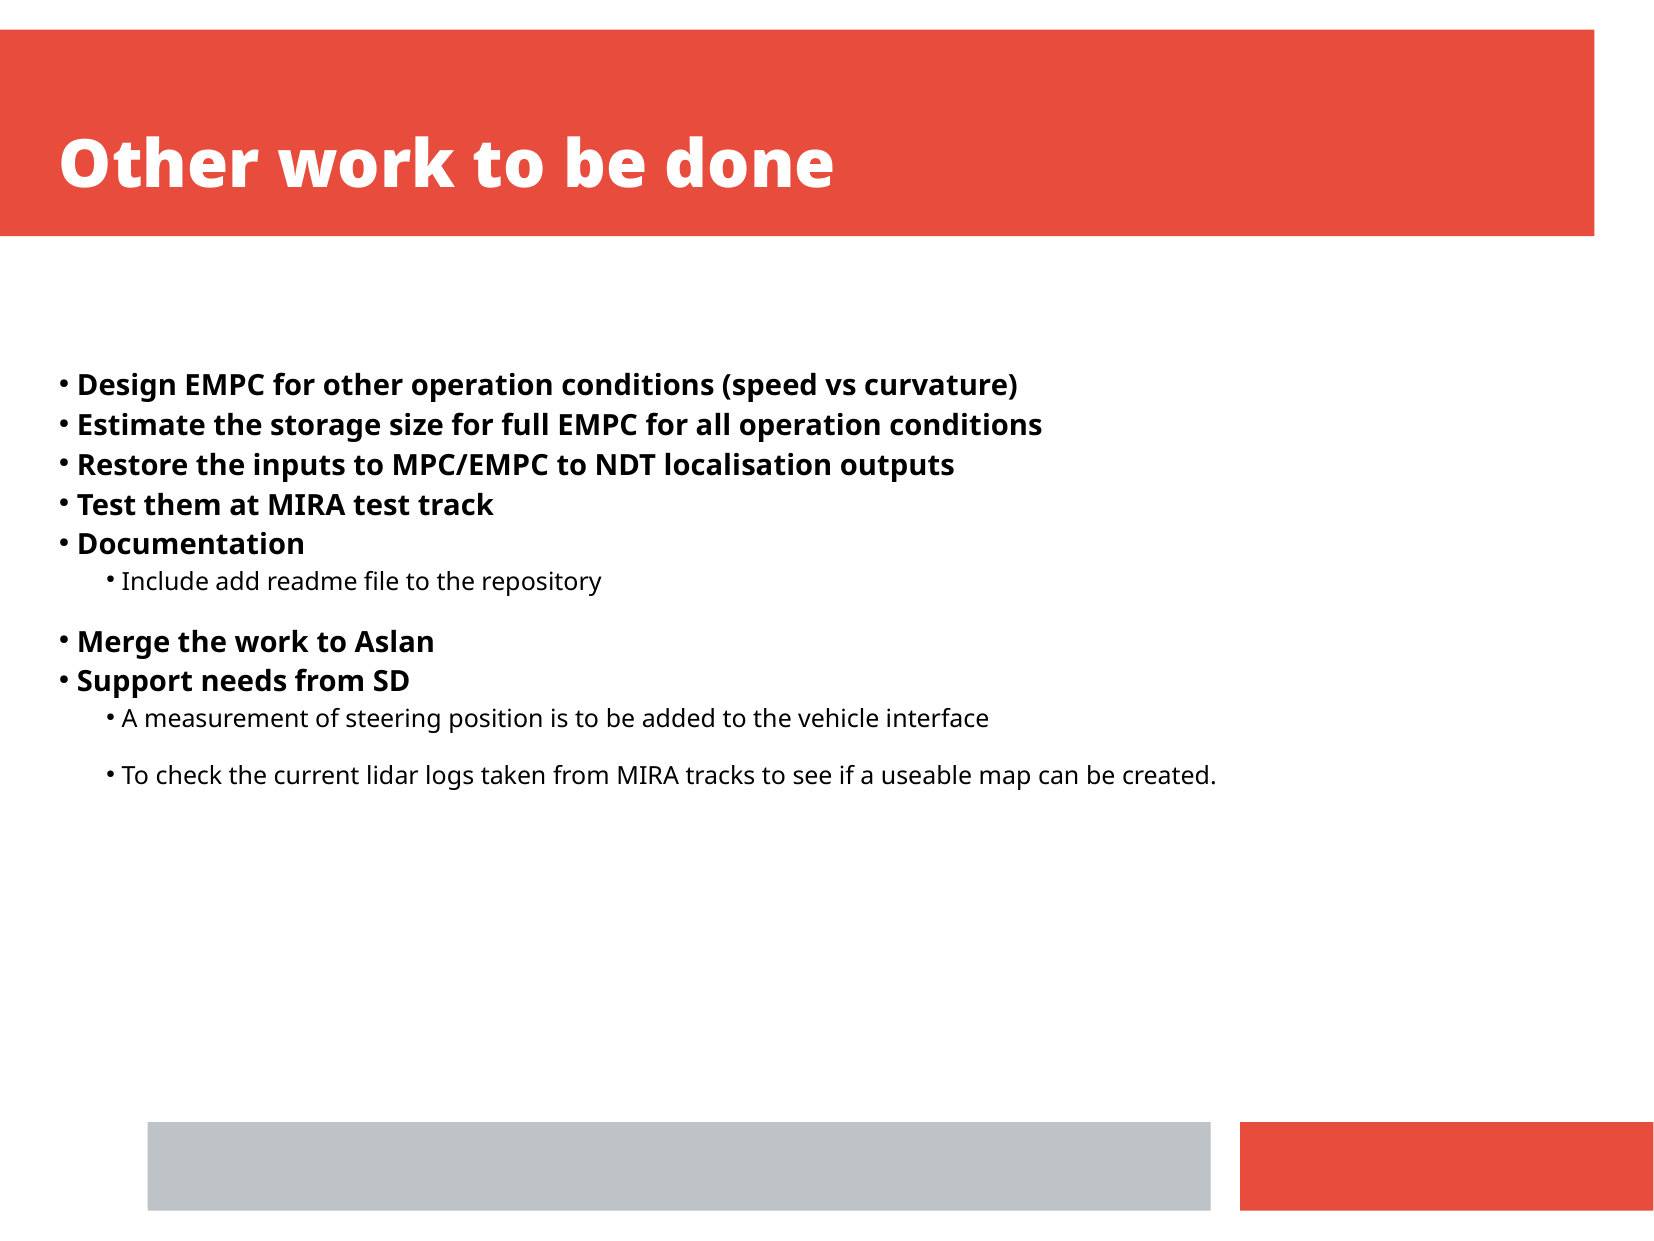

# Other work to be done
 Design EMPC for other operation conditions (speed vs curvature)
 Estimate the storage size for full EMPC for all operation conditions
 Restore the inputs to MPC/EMPC to NDT localisation outputs
 Test them at MIRA test track
 Documentation
 Include add readme file to the repository
 Merge the work to Aslan
 Support needs from SD
 A measurement of steering position is to be added to the vehicle interface
 To check the current lidar logs taken from MIRA tracks to see if a useable map can be created.